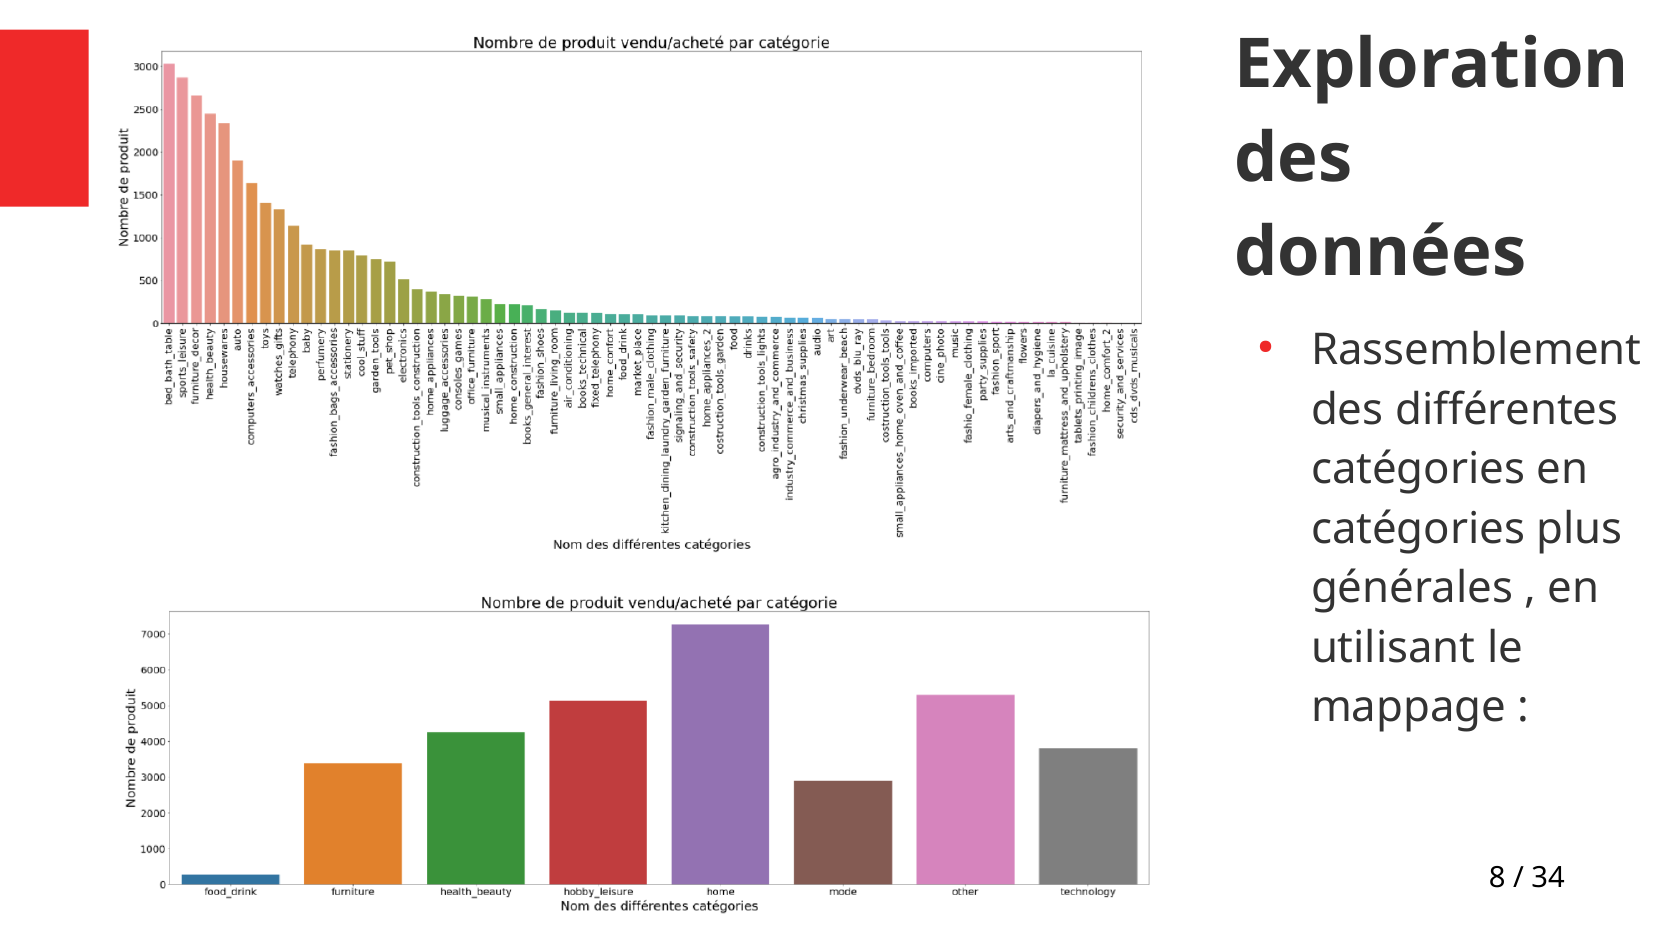

# Exploration des données
Rassemblement des différentes catégories en catégories plus générales , en utilisant le mappage :
8